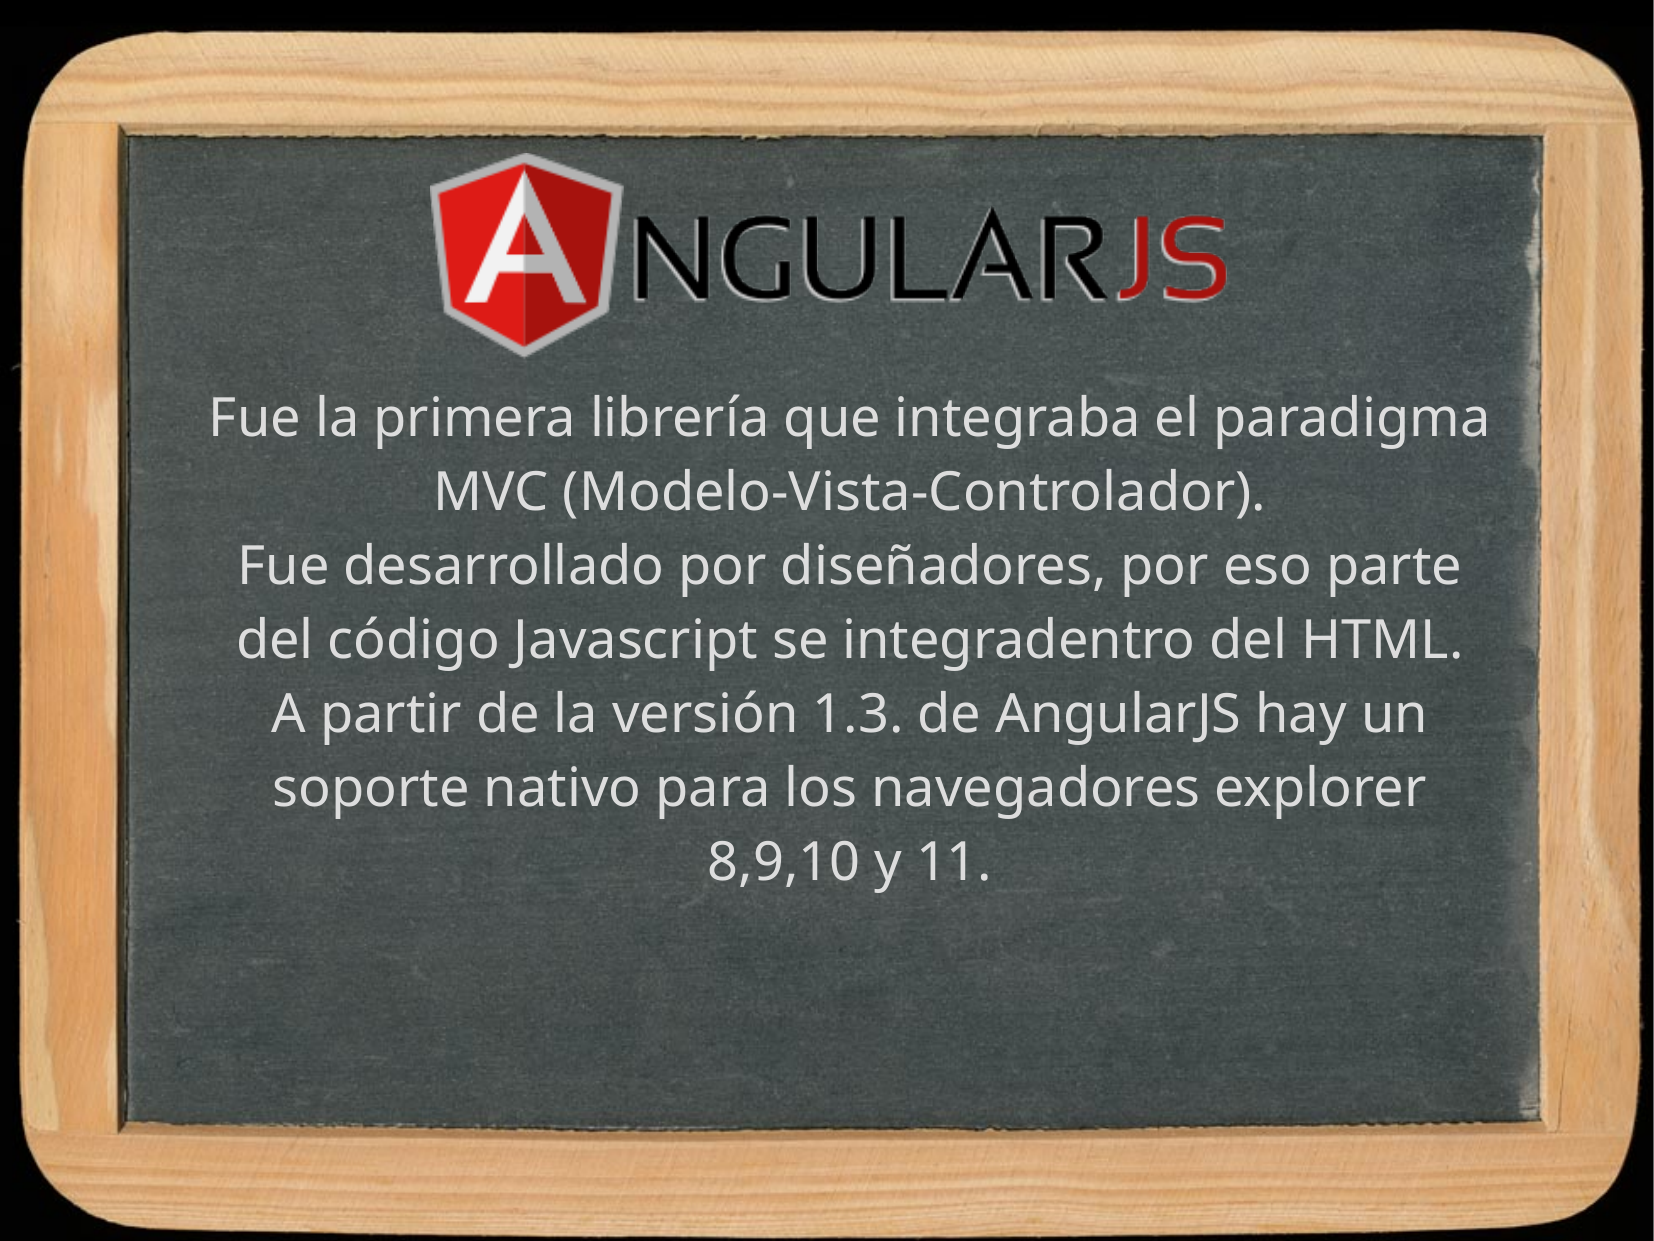

Fue la primera librería que integraba el paradigma MVC (Modelo-Vista-Controlador).
Fue desarrollado por diseñadores, por eso parte del código Javascript se integradentro del HTML.
A partir de la versión 1.3. de AngularJS hay un soporte nativo para los navegadores explorer 8,9,10 y 11.